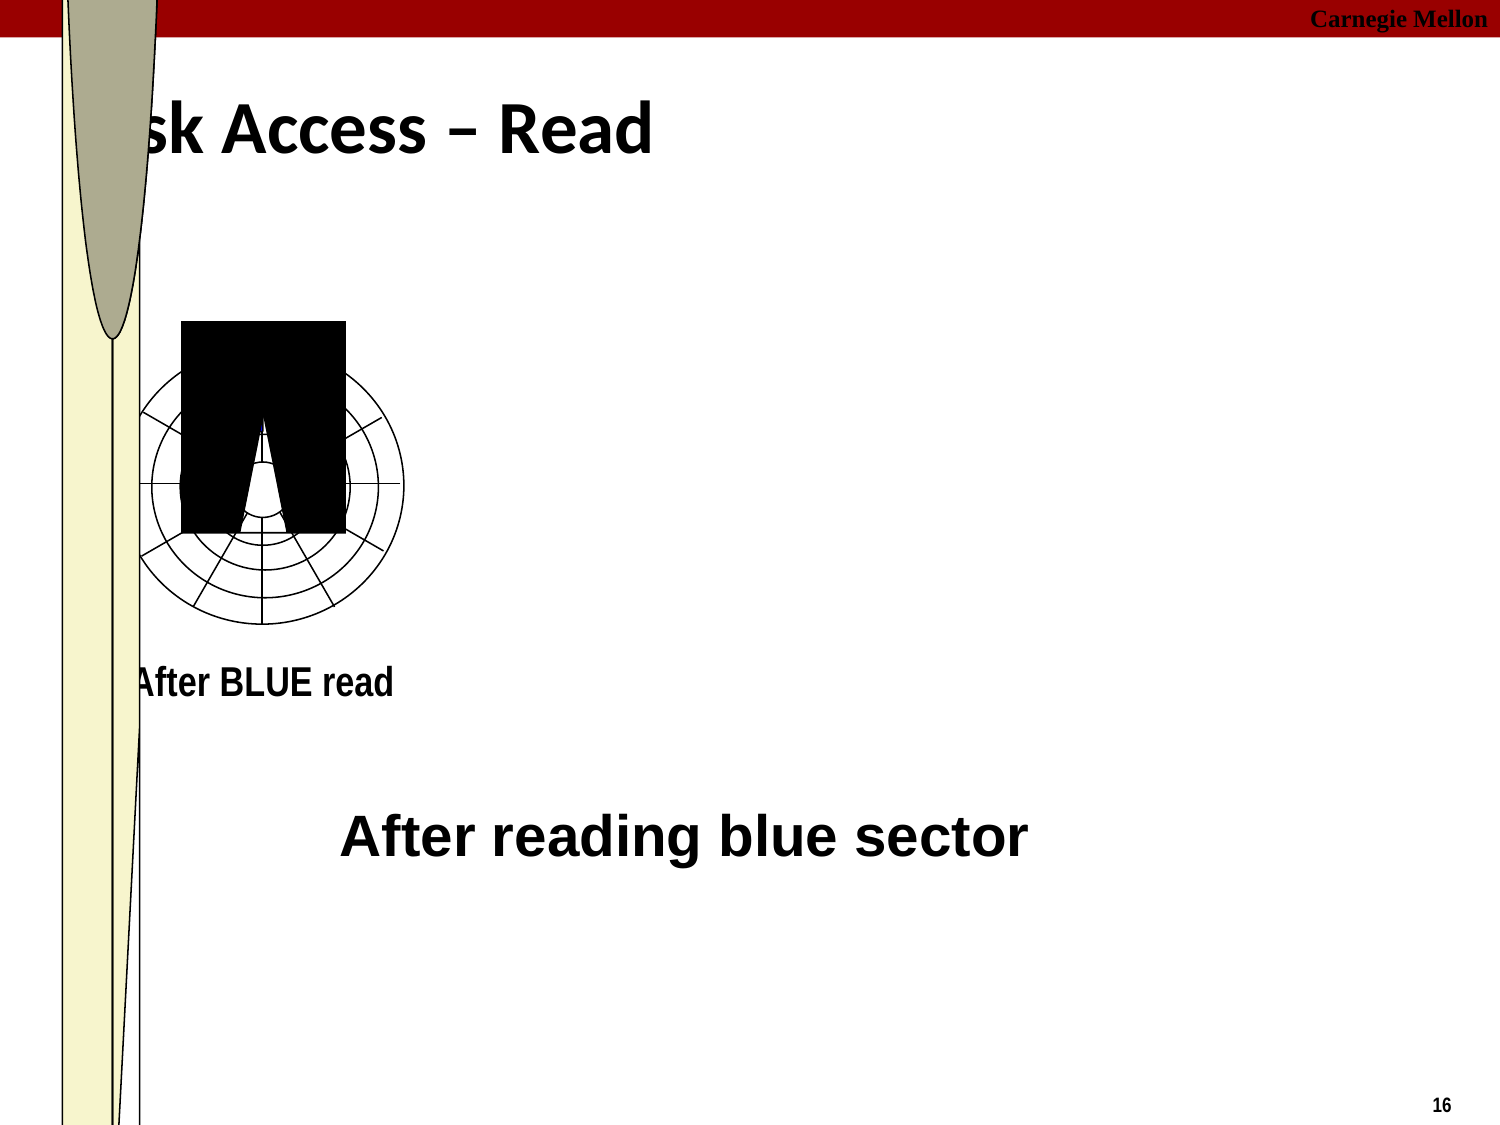

# Disk Access – Read
After BLUE read
After reading blue sector